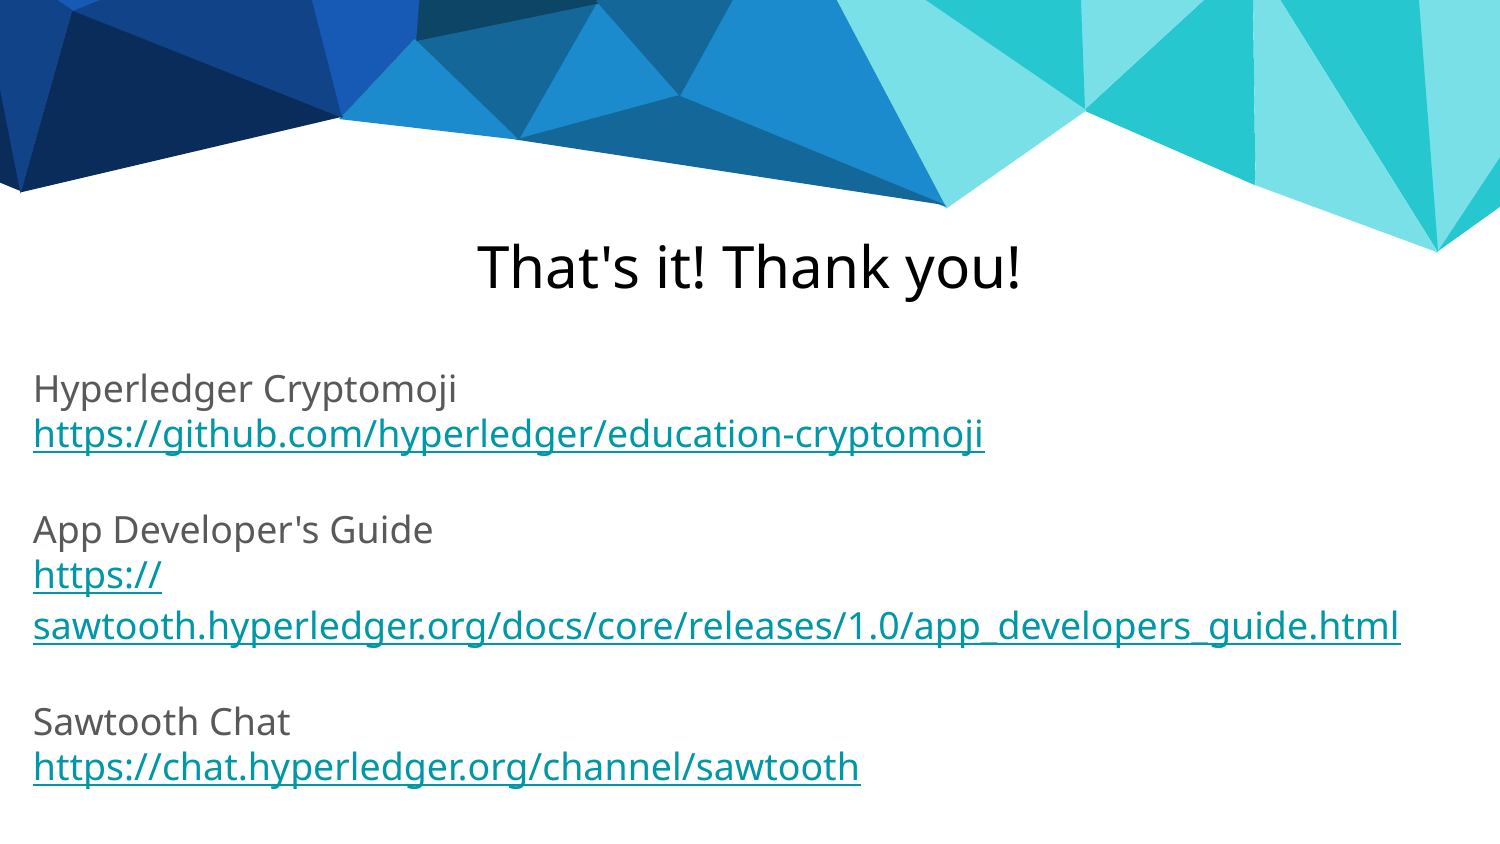

# That's it! Thank you!
Hyperledger Cryptomoji
https://github.com/hyperledger/education-cryptomoji
App Developer's Guide
https://sawtooth.hyperledger.org/docs/core/releases/1.0/app_developers_guide.html
Sawtooth Chat
https://chat.hyperledger.org/channel/sawtooth